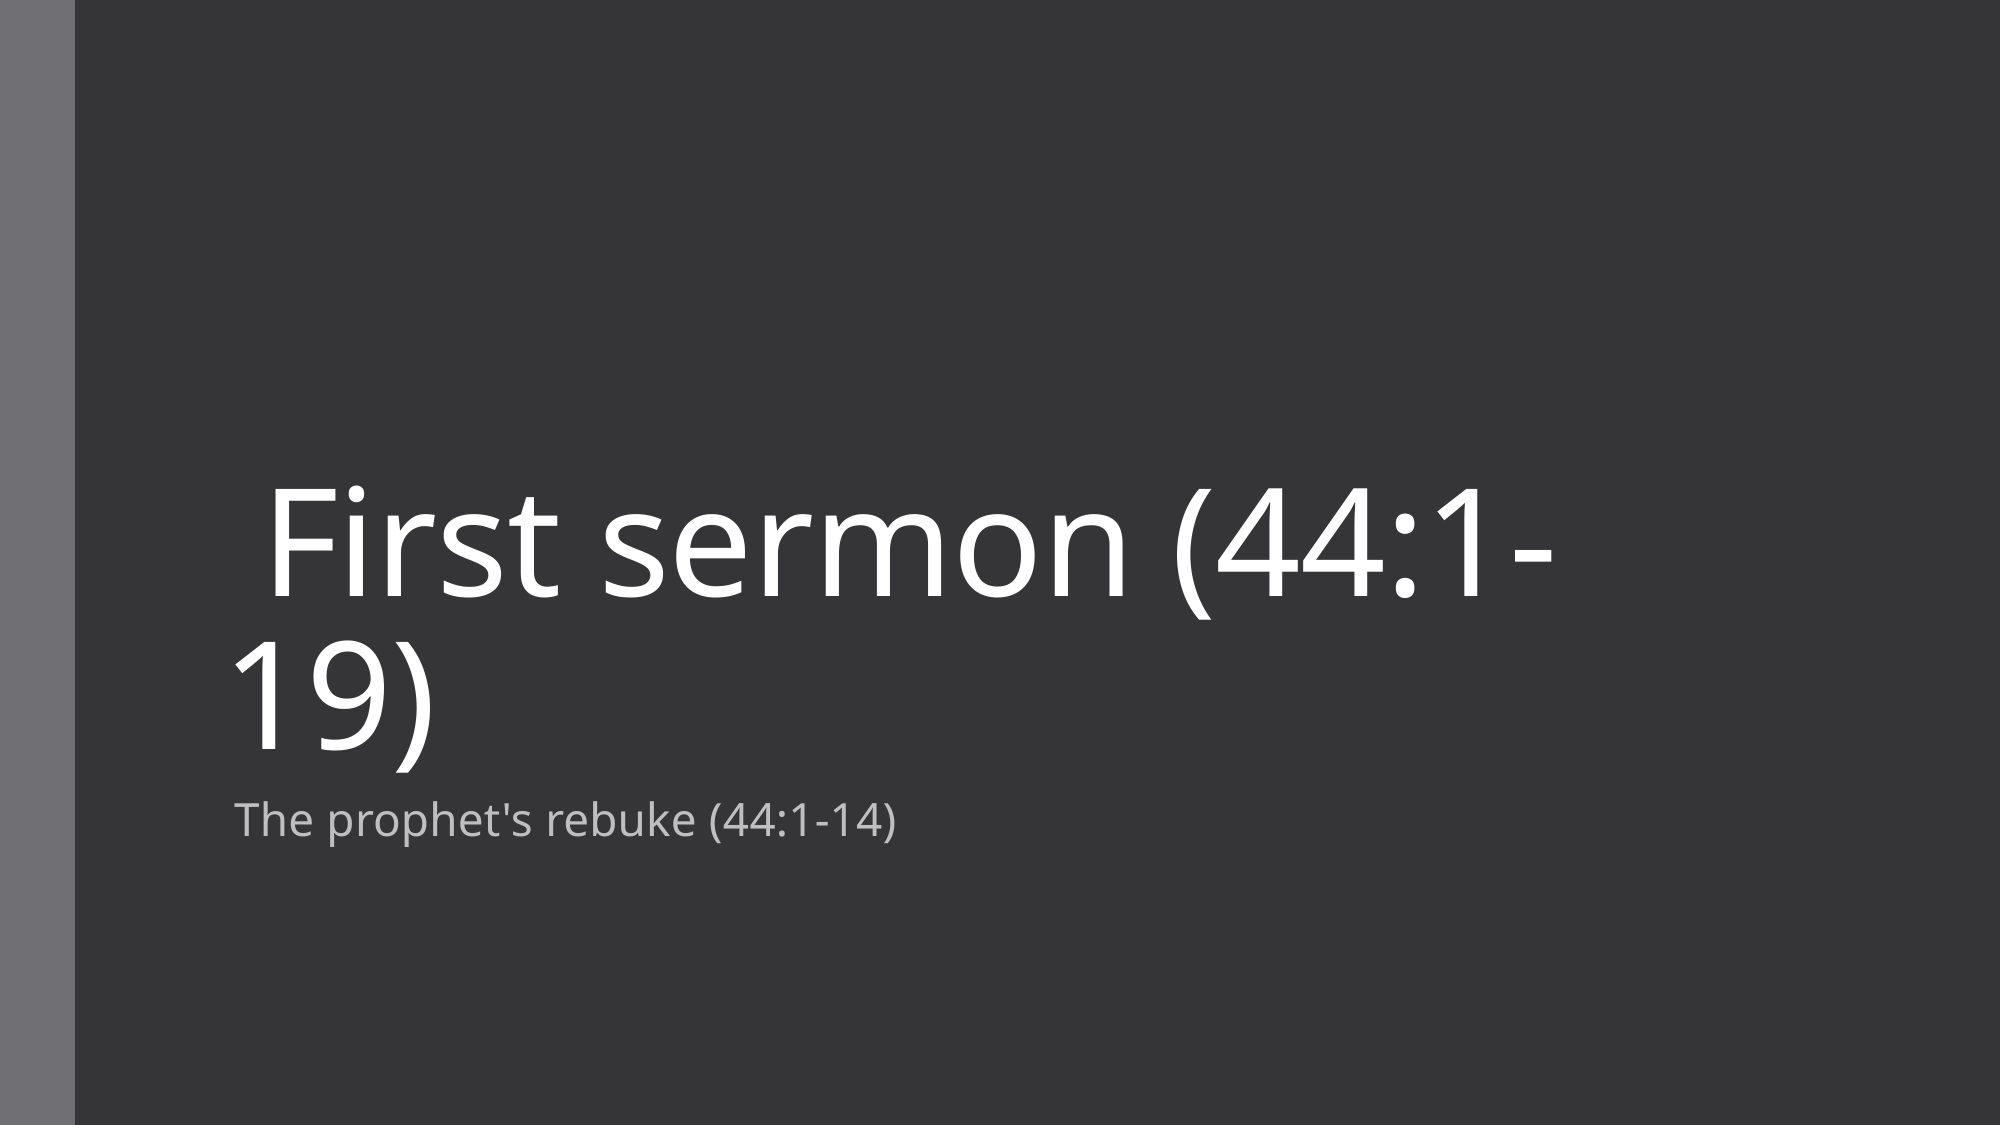

# First sermon (44:1-19)
 The prophet's rebuke (44:1-14)